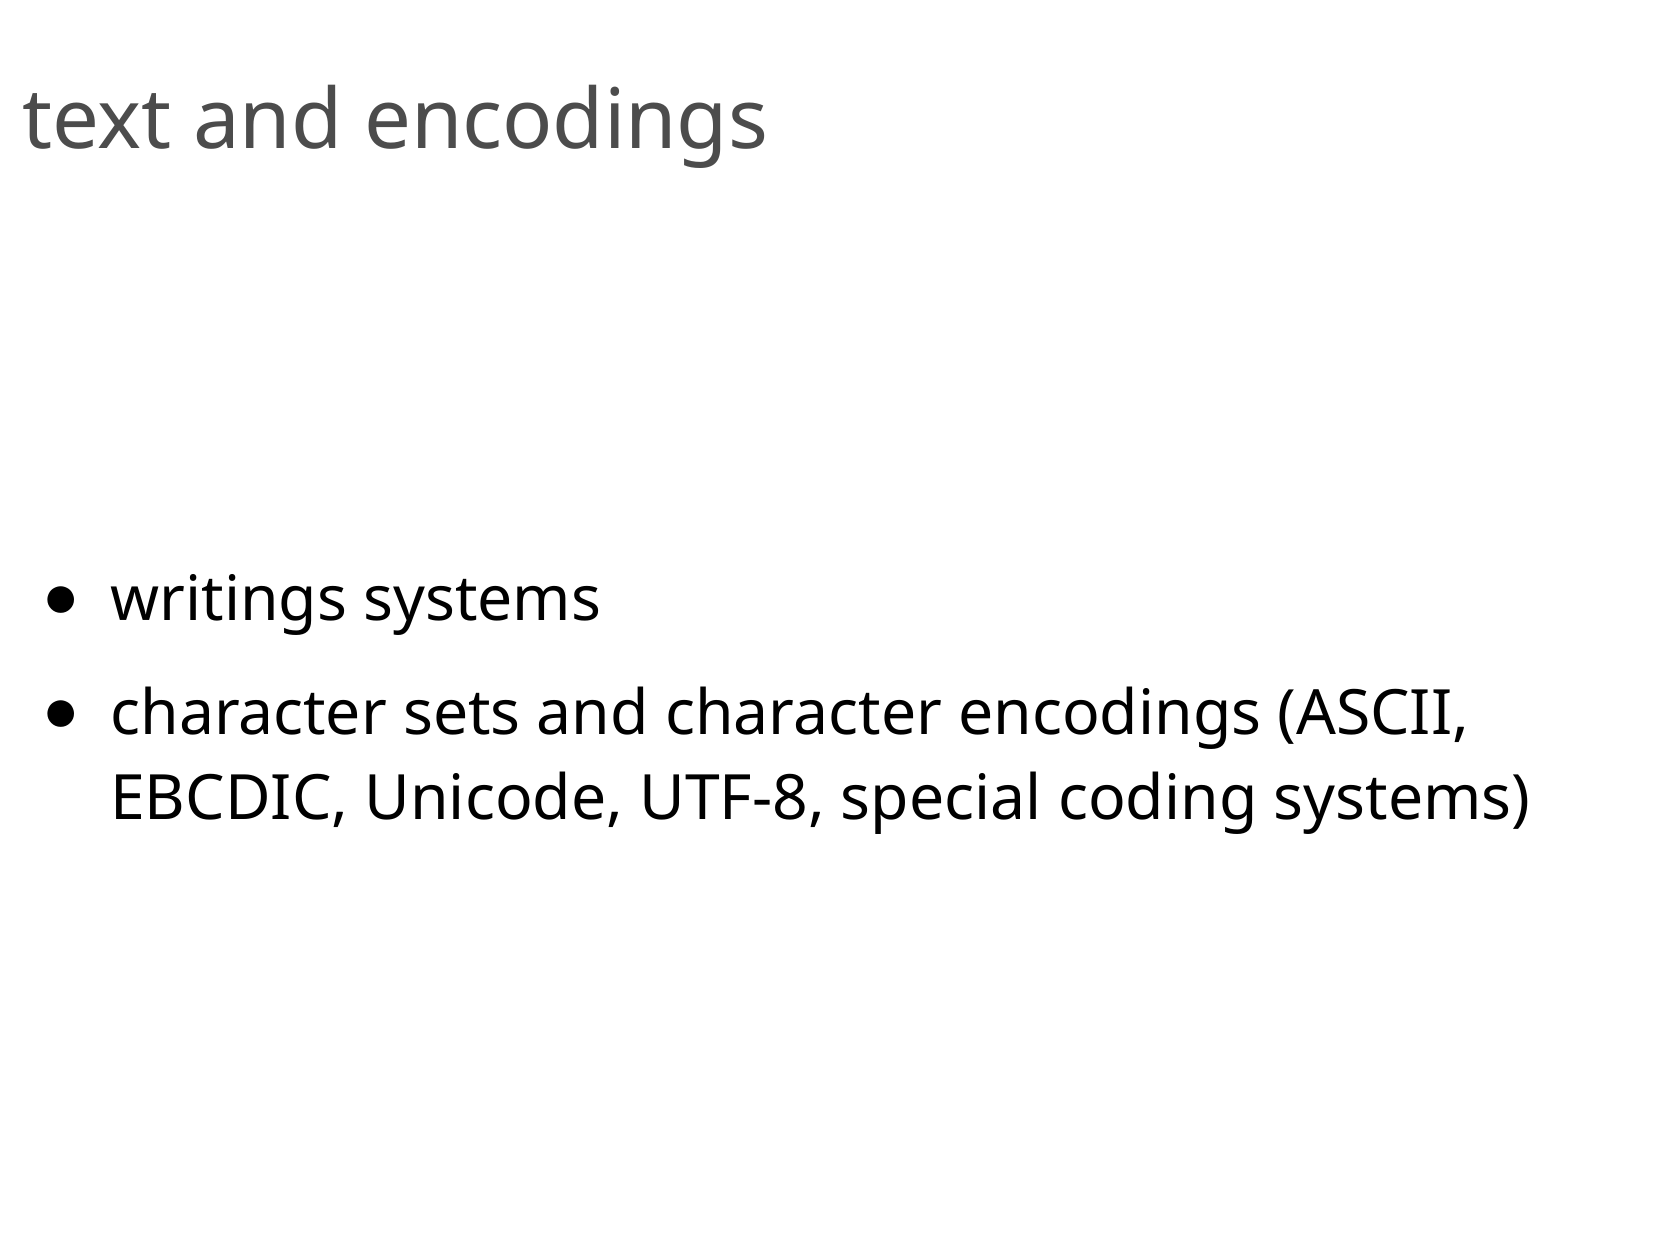

# text and encodings
writings systems
character sets and character encodings (ASCII, EBCDIC, Unicode, UTF-8, special coding systems)